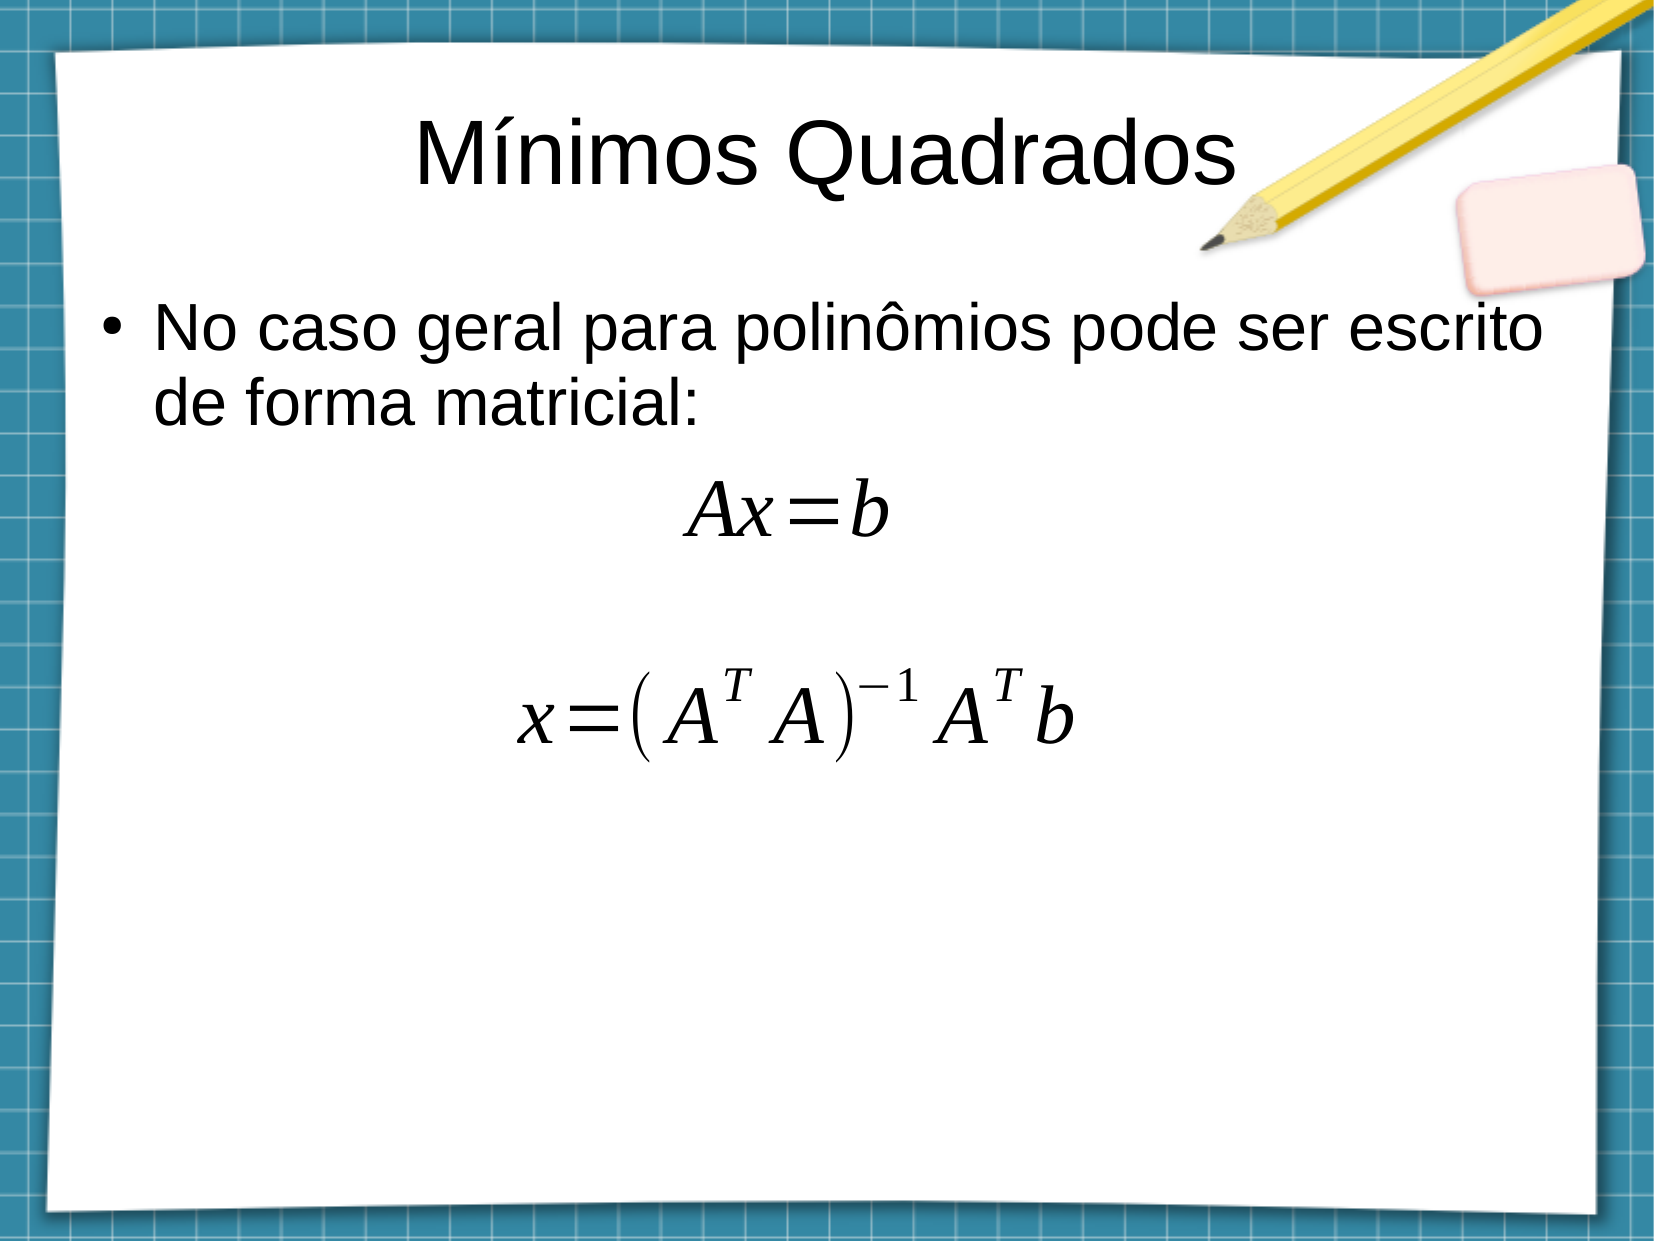

# Mínimos Quadrados
No caso geral para polinômios pode ser escrito de forma matricial: